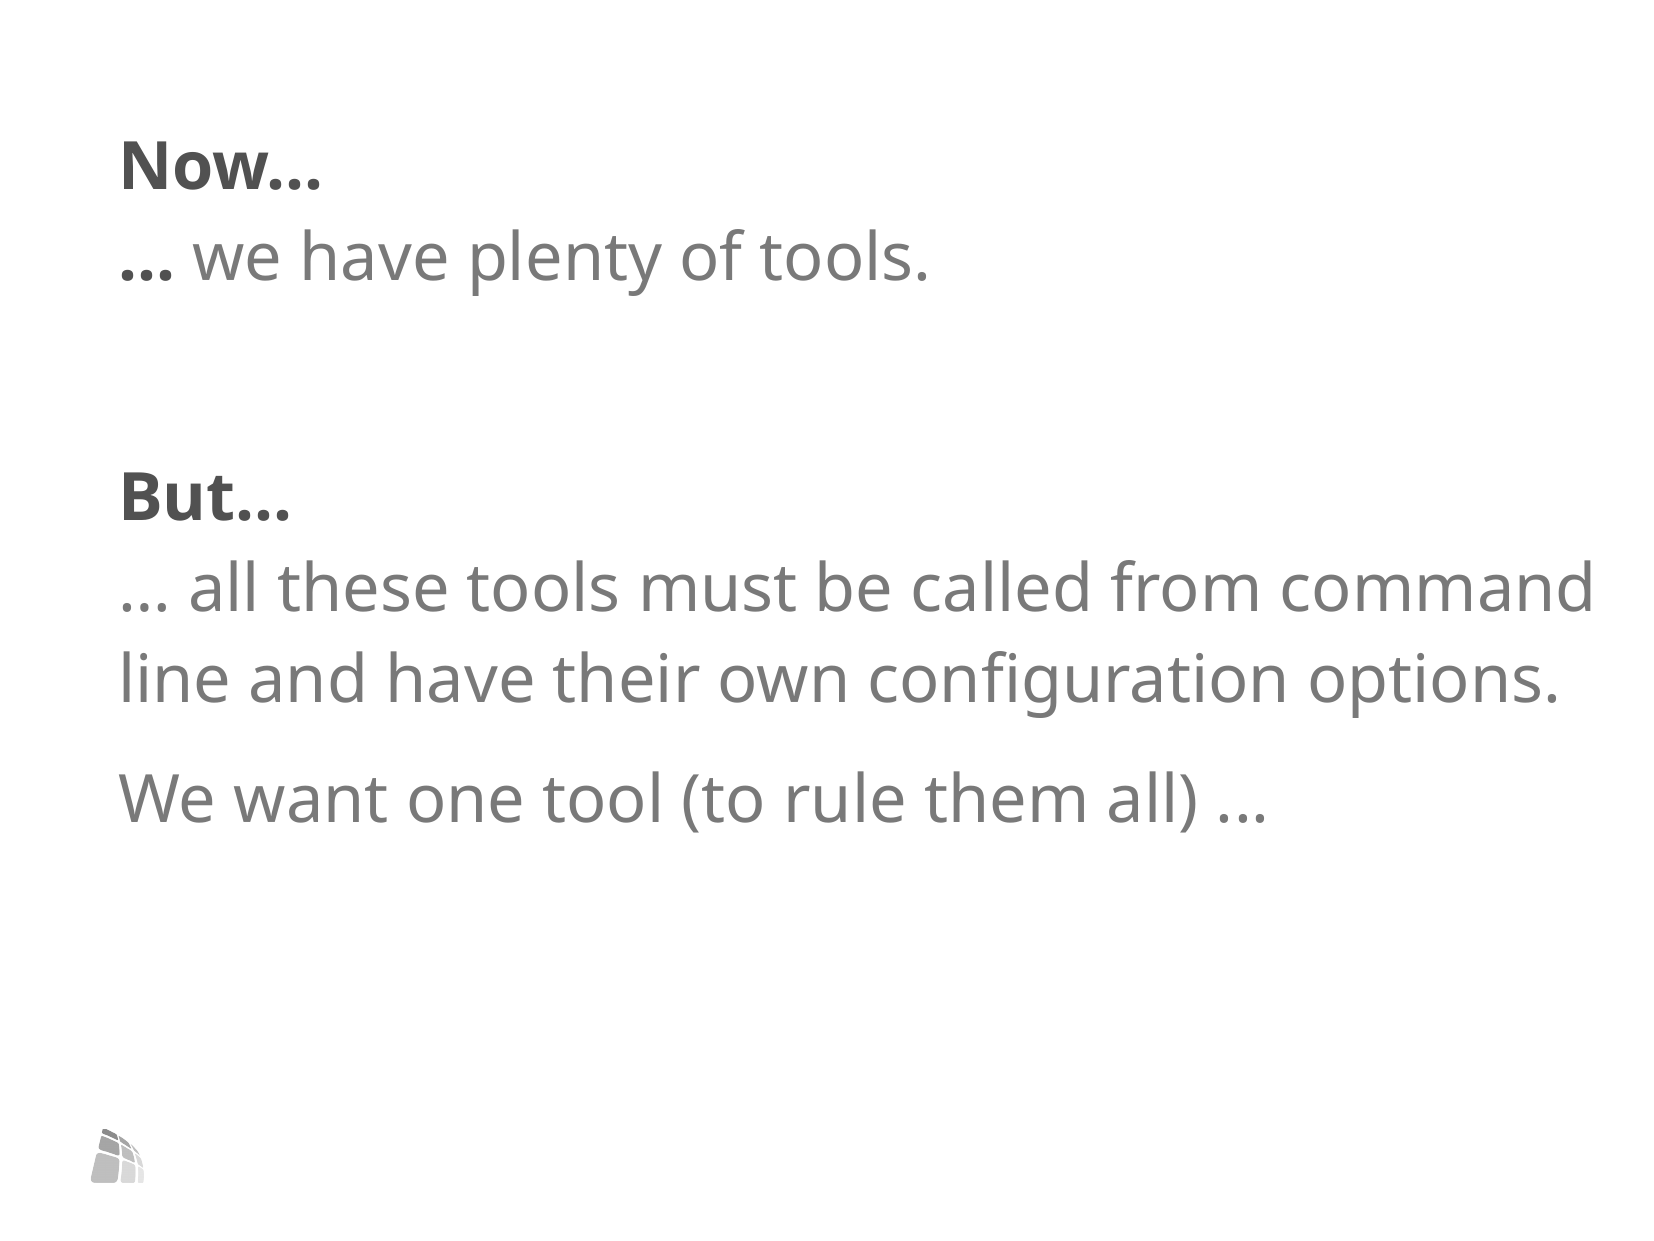

# Now... … we have plenty of tools.
But...
… all these tools must be called from command line and have their own configuration options.
We want one tool (to rule them all) ...